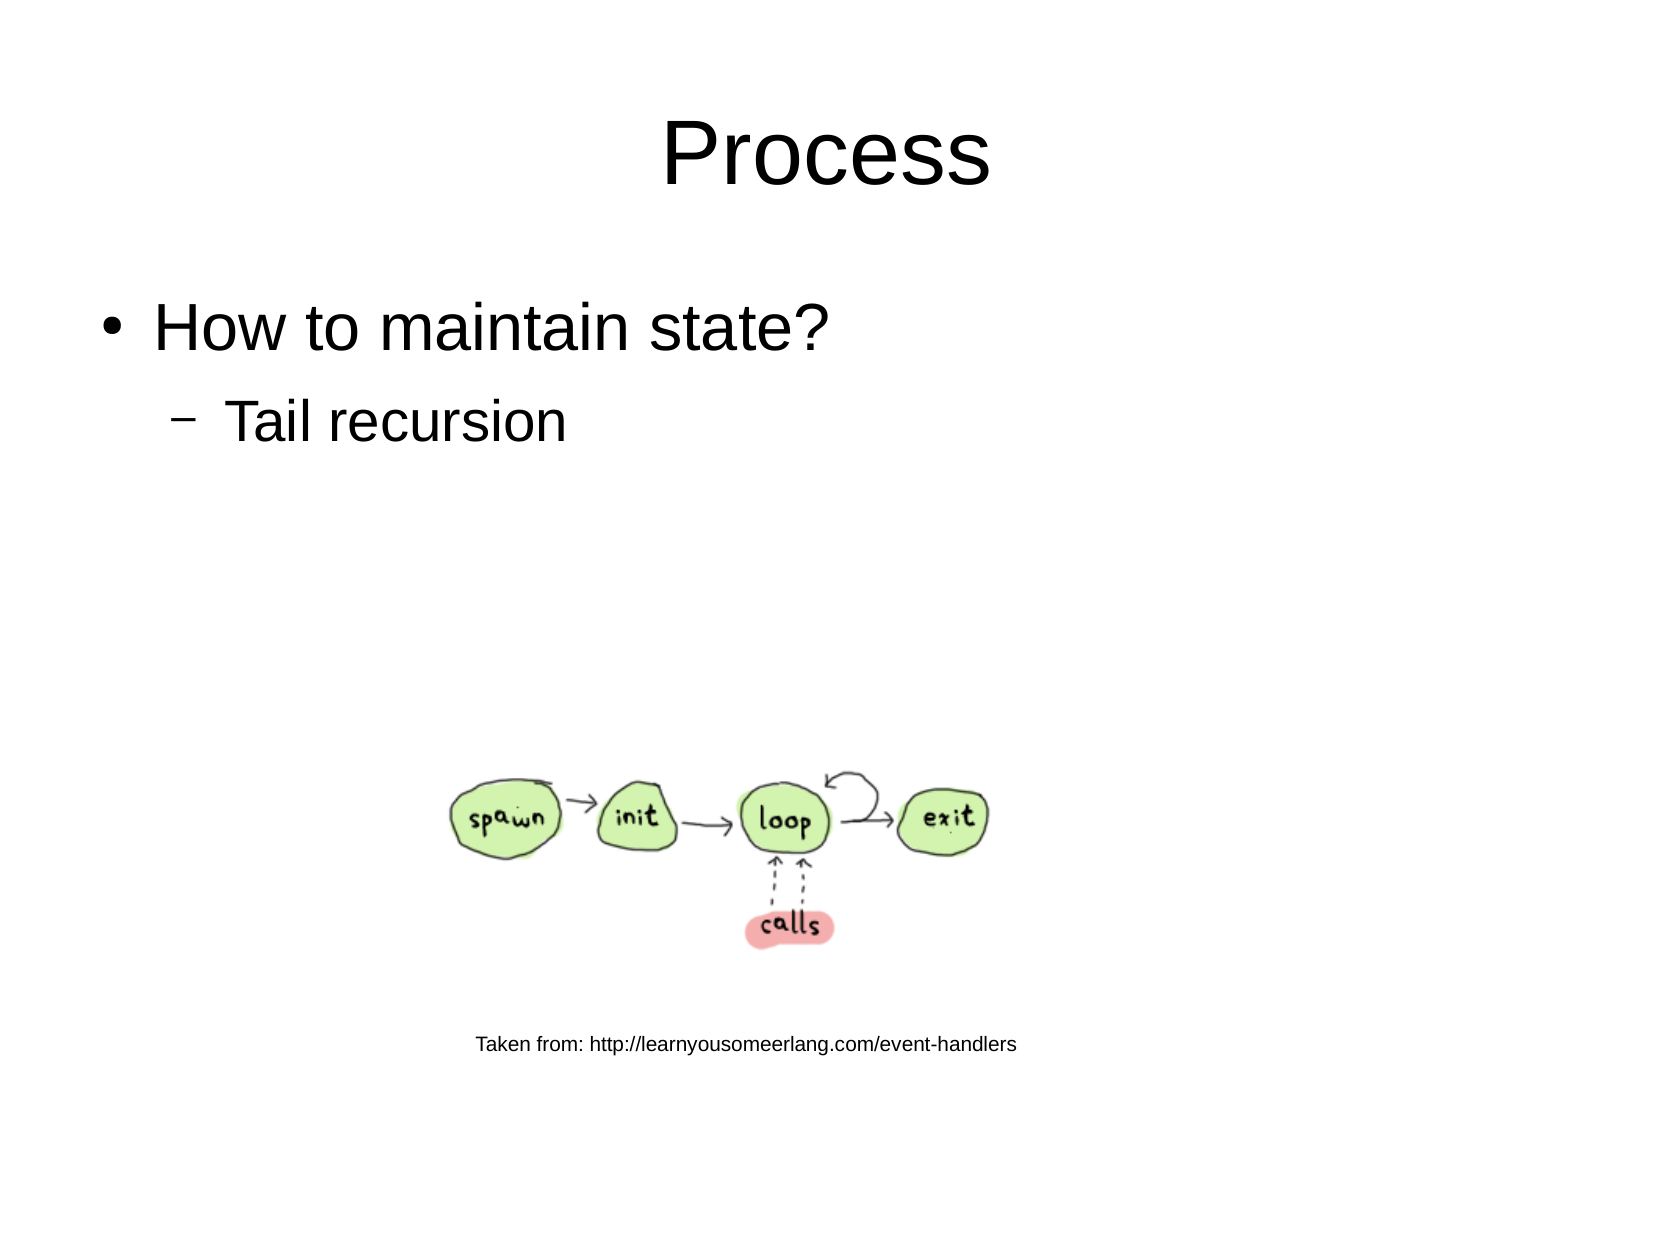

# Process
How to maintain state?
Tail recursion
Taken from: http://learnyousomeerlang.com/event-handlers